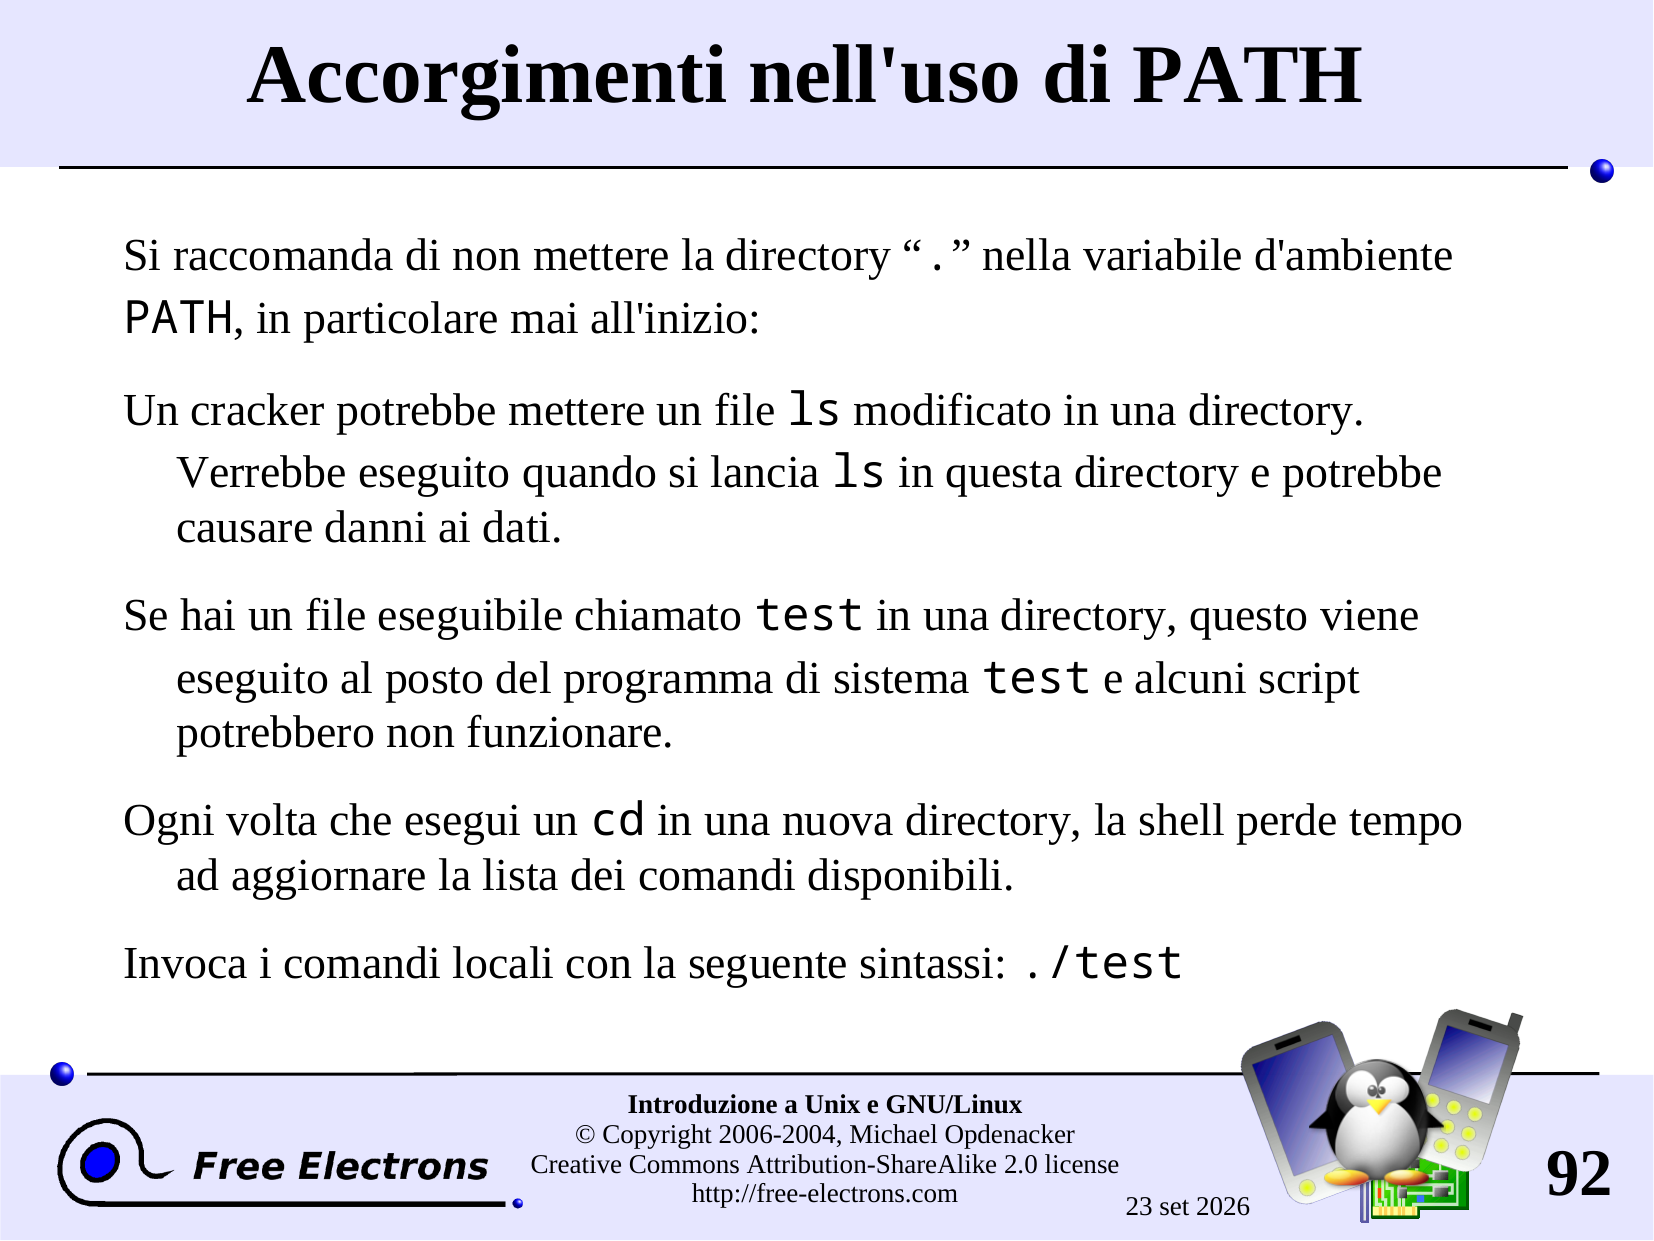

# Accorgimenti nell'uso di PATH
Si raccomanda di non mettere la directory “.” nella variabile d'ambiente PATH, in particolare mai all'inizio:
Un cracker potrebbe mettere un file ls modificato in una directory. Verrebbe eseguito quando si lancia ls in questa directory e potrebbe causare danni ai dati.
Se hai un file eseguibile chiamato test in una directory, questo viene eseguito al posto del programma di sistema test e alcuni script potrebbero non funzionare.
Ogni volta che esegui un cd in una nuova directory, la shell perde tempo ad aggiornare la lista dei comandi disponibili.
Invoca i comandi locali con la seguente sintassi: ./test